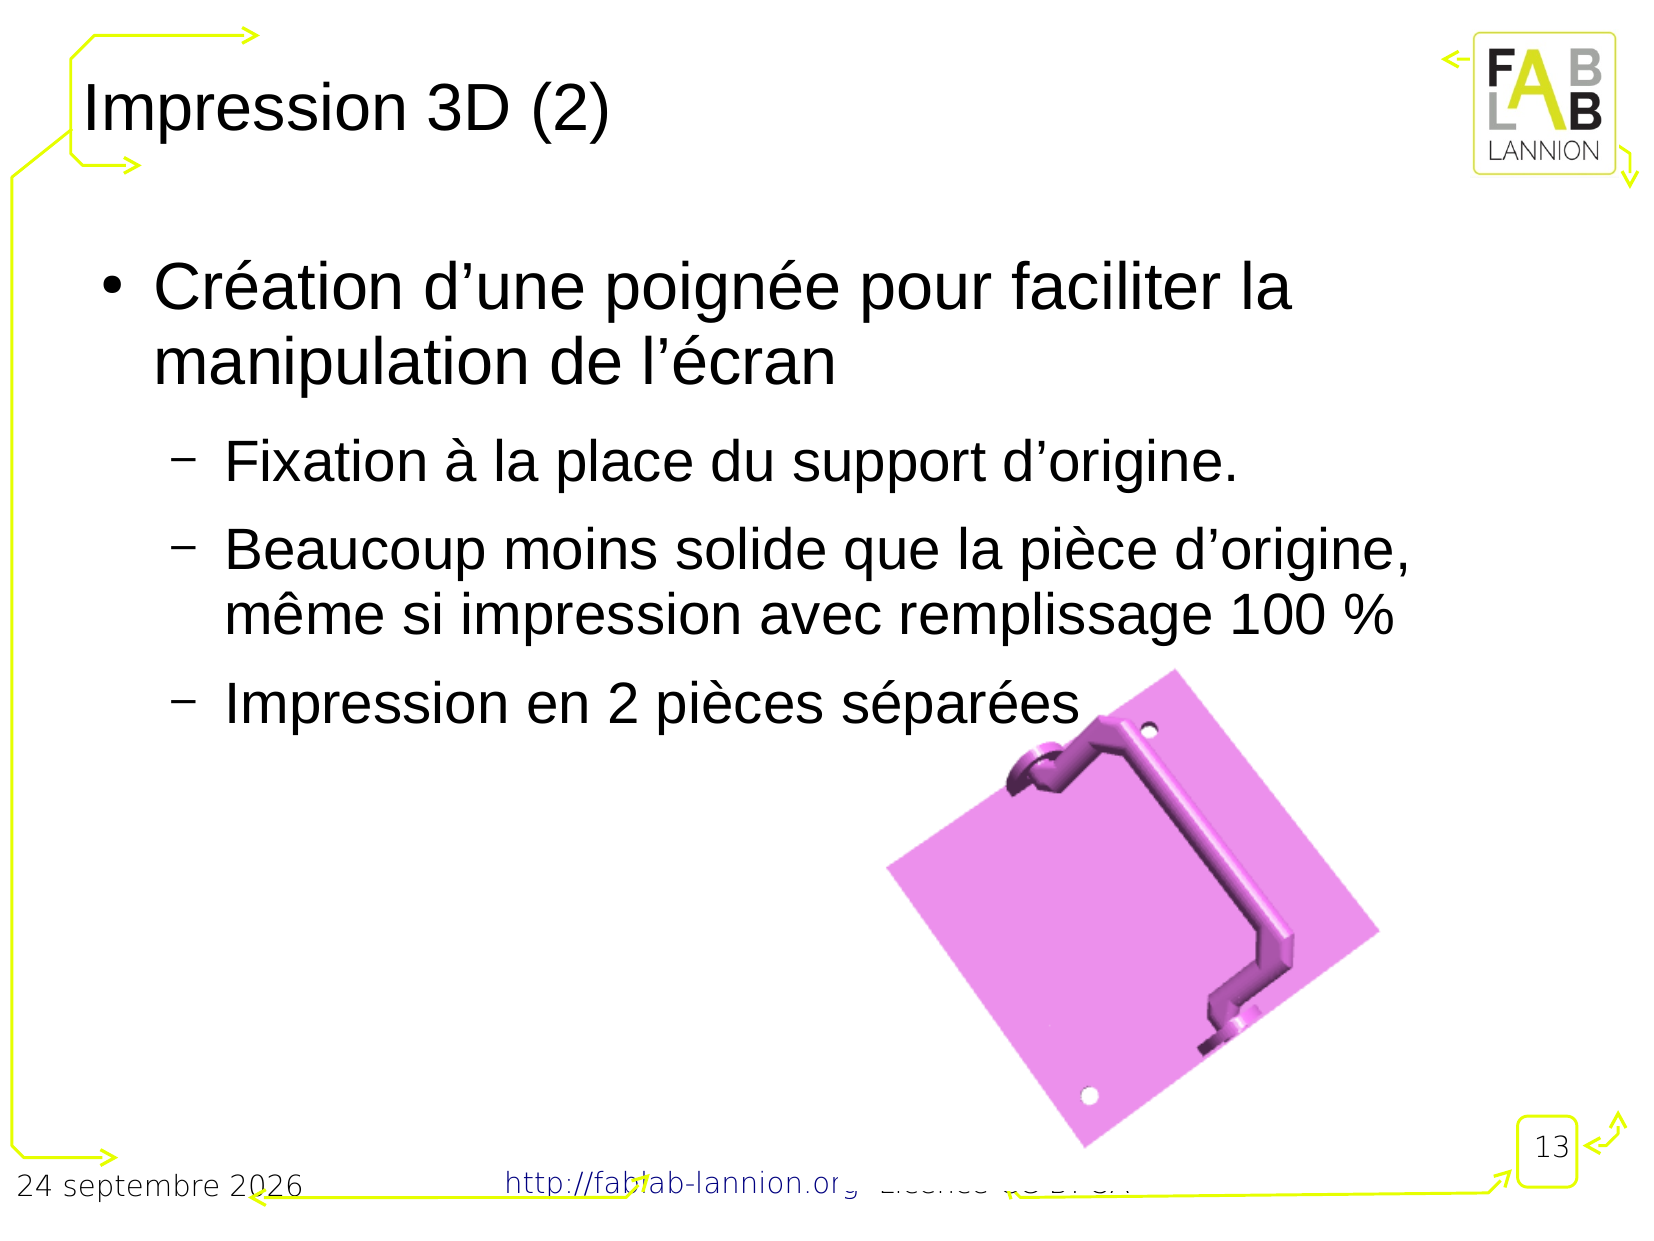

# Impression 3D (2)
Création d’une poignée pour faciliter la manipulation de l’écran
Fixation à la place du support d’origine.
Beaucoup moins solide que la pièce d’origine, même si impression avec remplissage 100 %
Impression en 2 pièces séparées
13